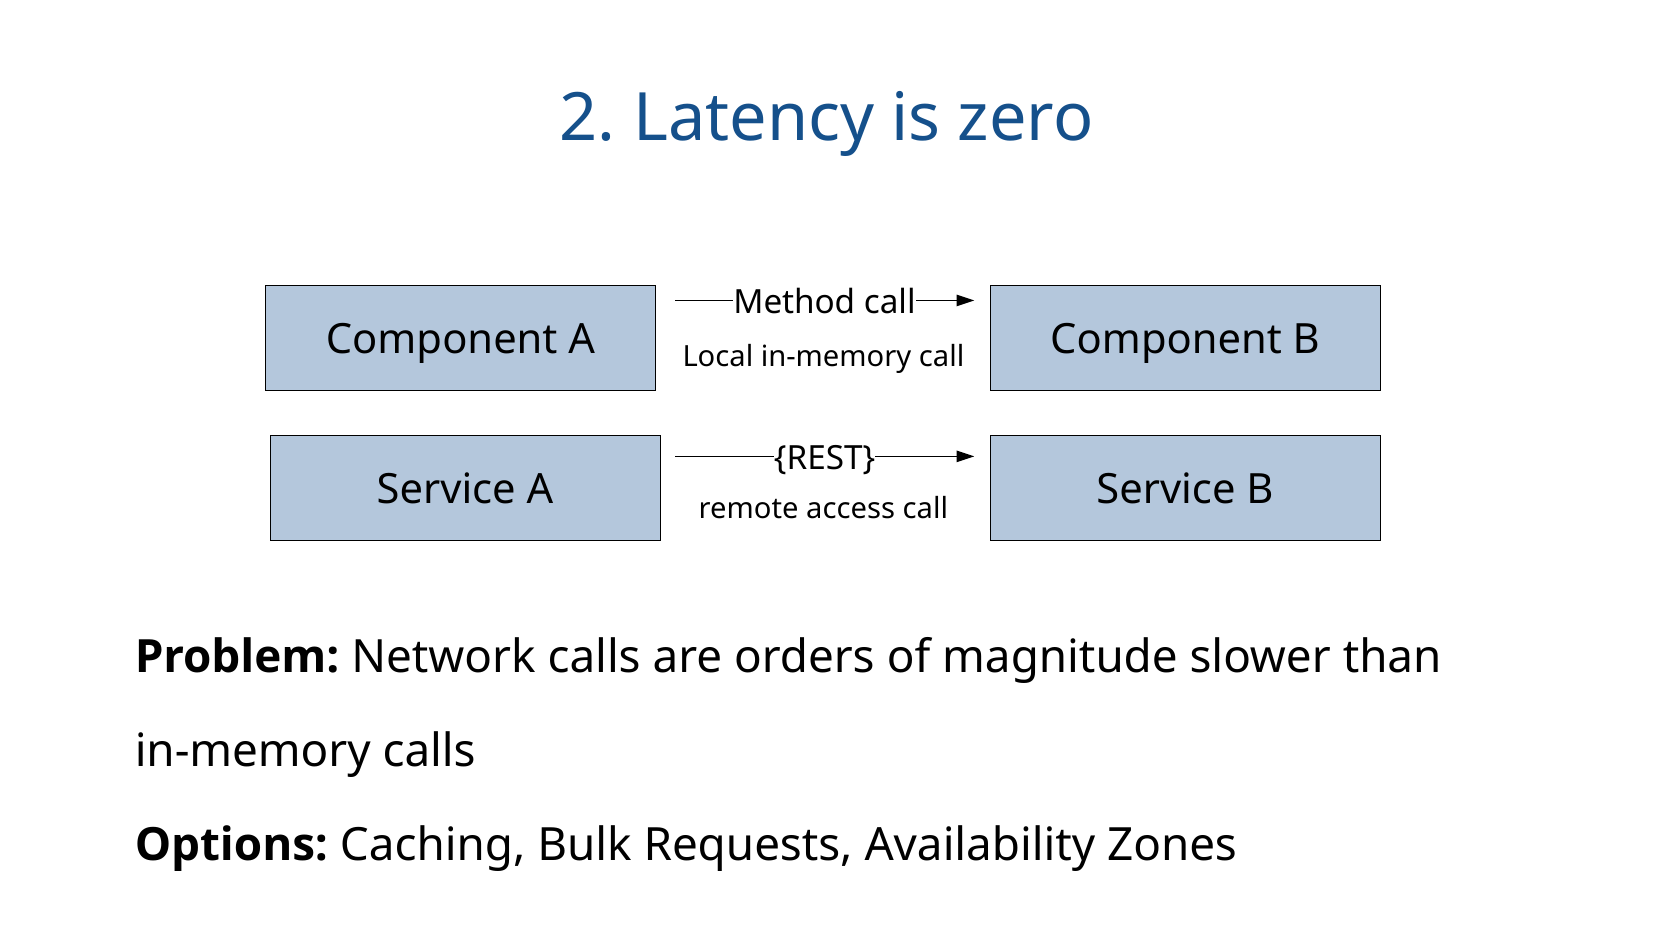

# 2. Latency is zero
Component A
Component B
Local in-memory call
Service A
Service B
remote access call
Problem: Network calls are orders of magnitude slower than in-memory calls
Options: Caching, Bulk Requests, Availability Zones